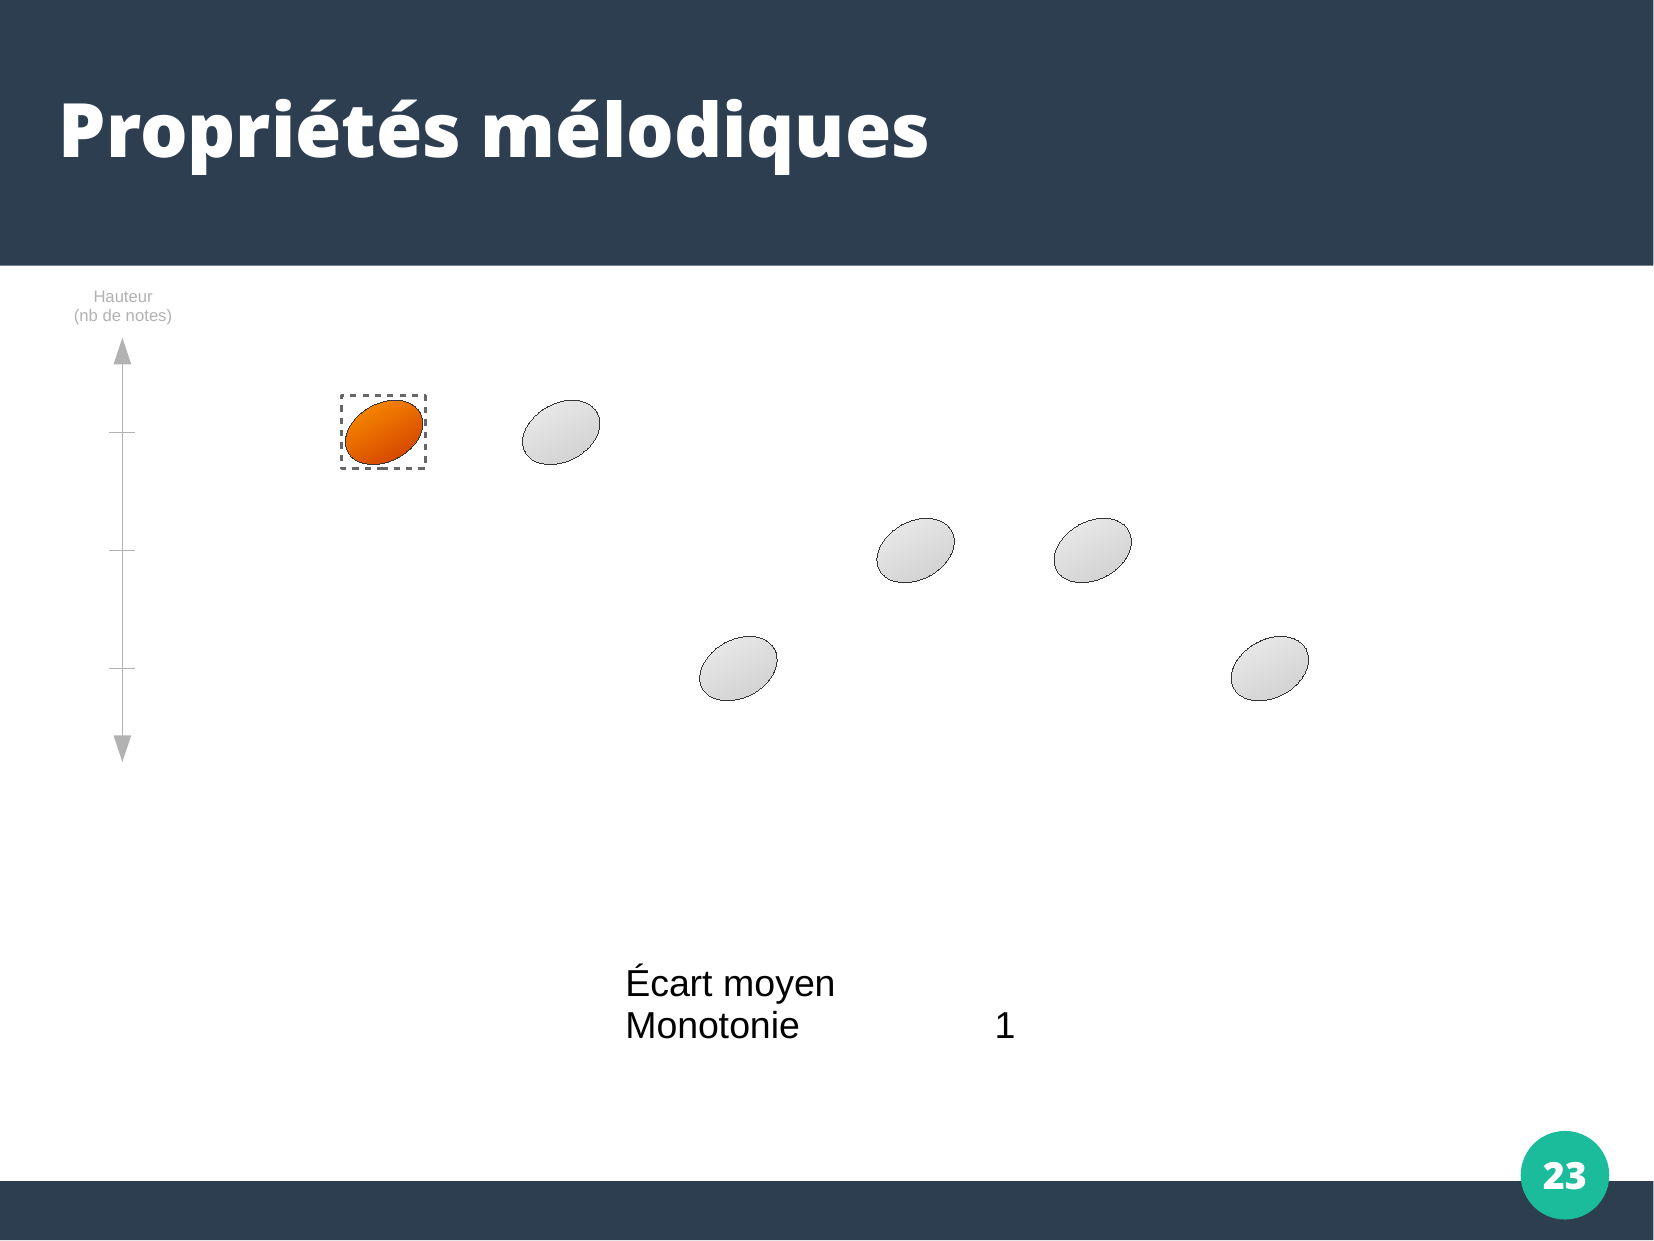

# Propriétés mélodiques
Hauteur
(nb de notes)
Écart moyen
Monotonie			1
23